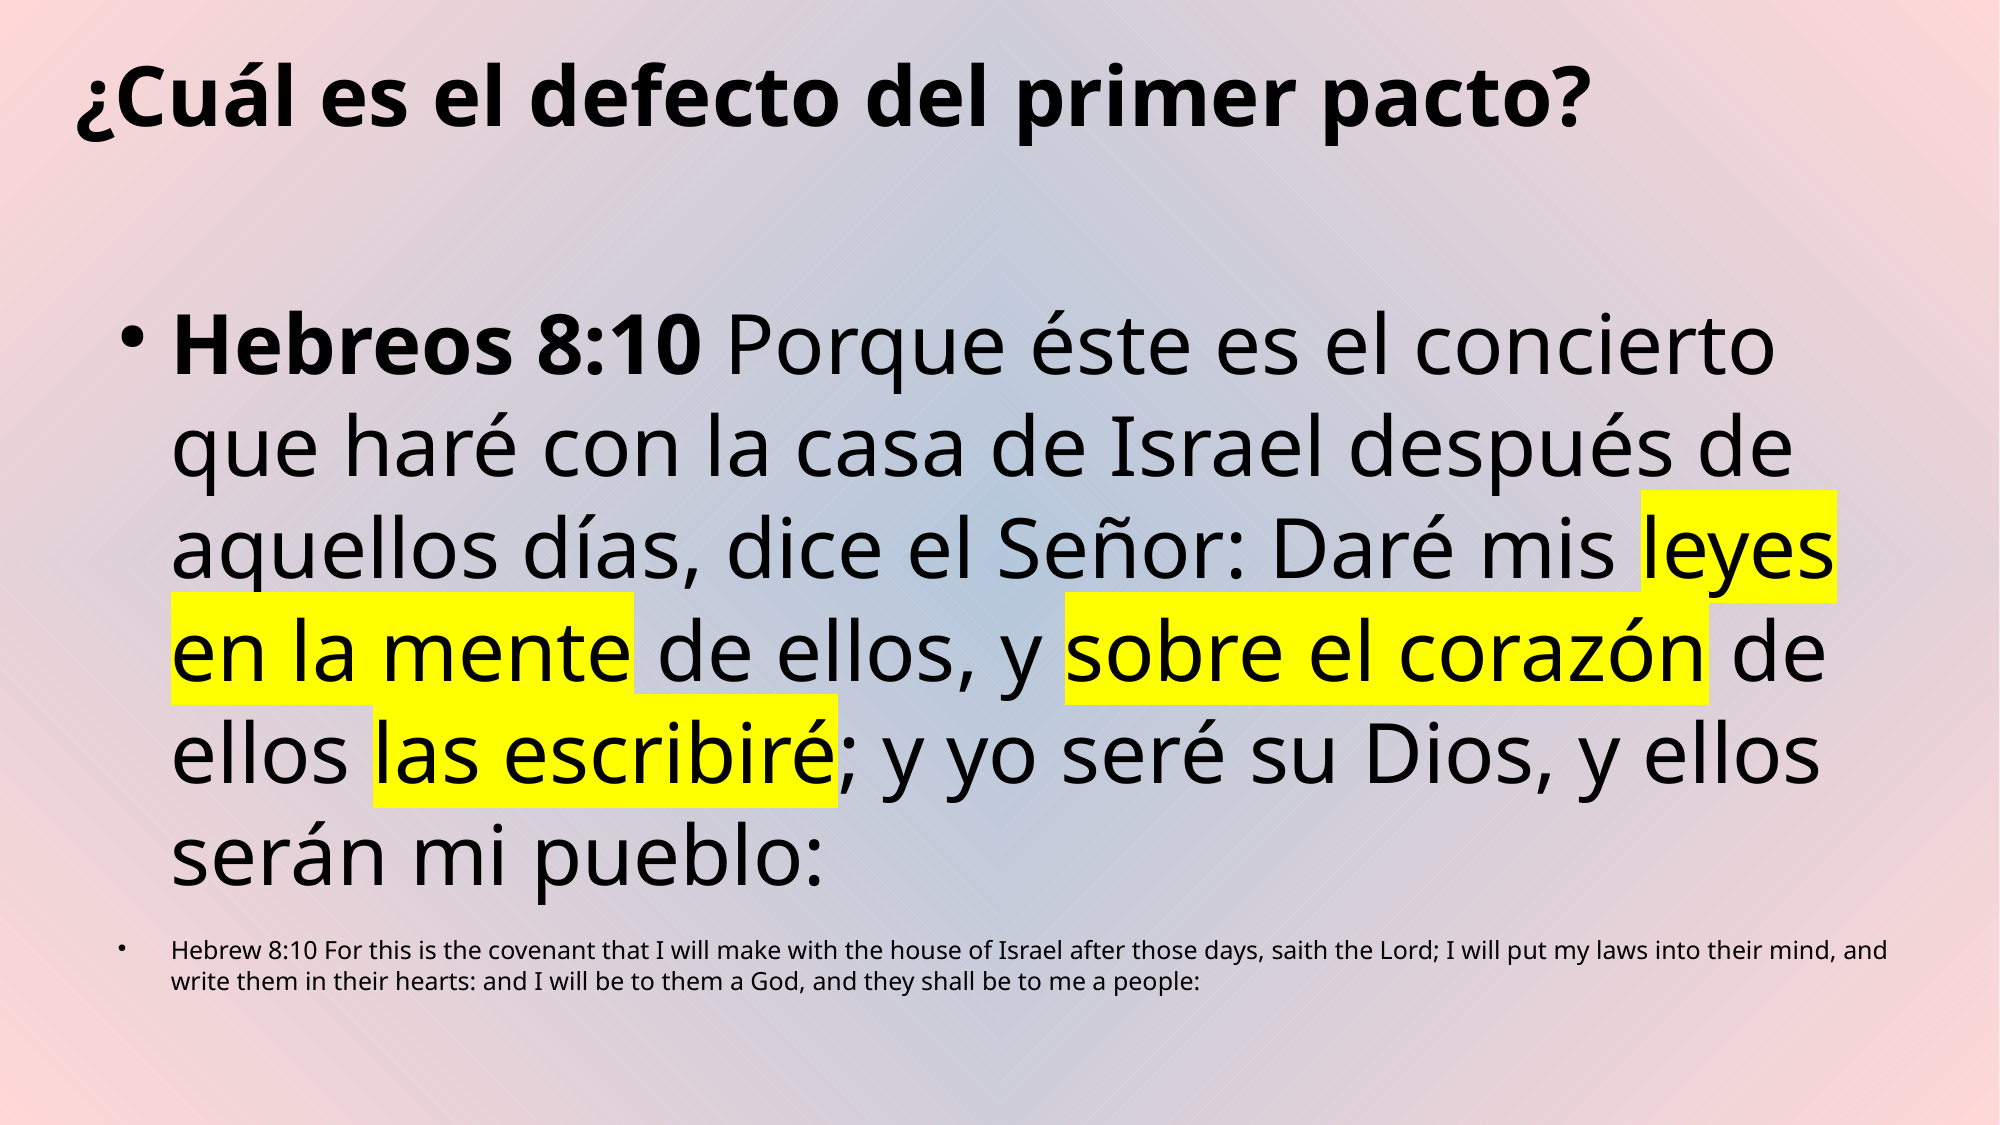

# ¿Cuál es el defecto del primer pacto?
Hebreos 8:10 Porque éste es el concierto que haré con la casa de Israel después de aquellos días, dice el Señor: Daré mis leyes en la mente de ellos, y sobre el corazón de ellos las escribiré; y yo seré su Dios, y ellos serán mi pueblo:
Hebrew 8:10 For this is the covenant that I will make with the house of Israel after those days, saith the Lord; I will put my laws into their mind, and write them in their hearts: and I will be to them a God, and they shall be to me a people: